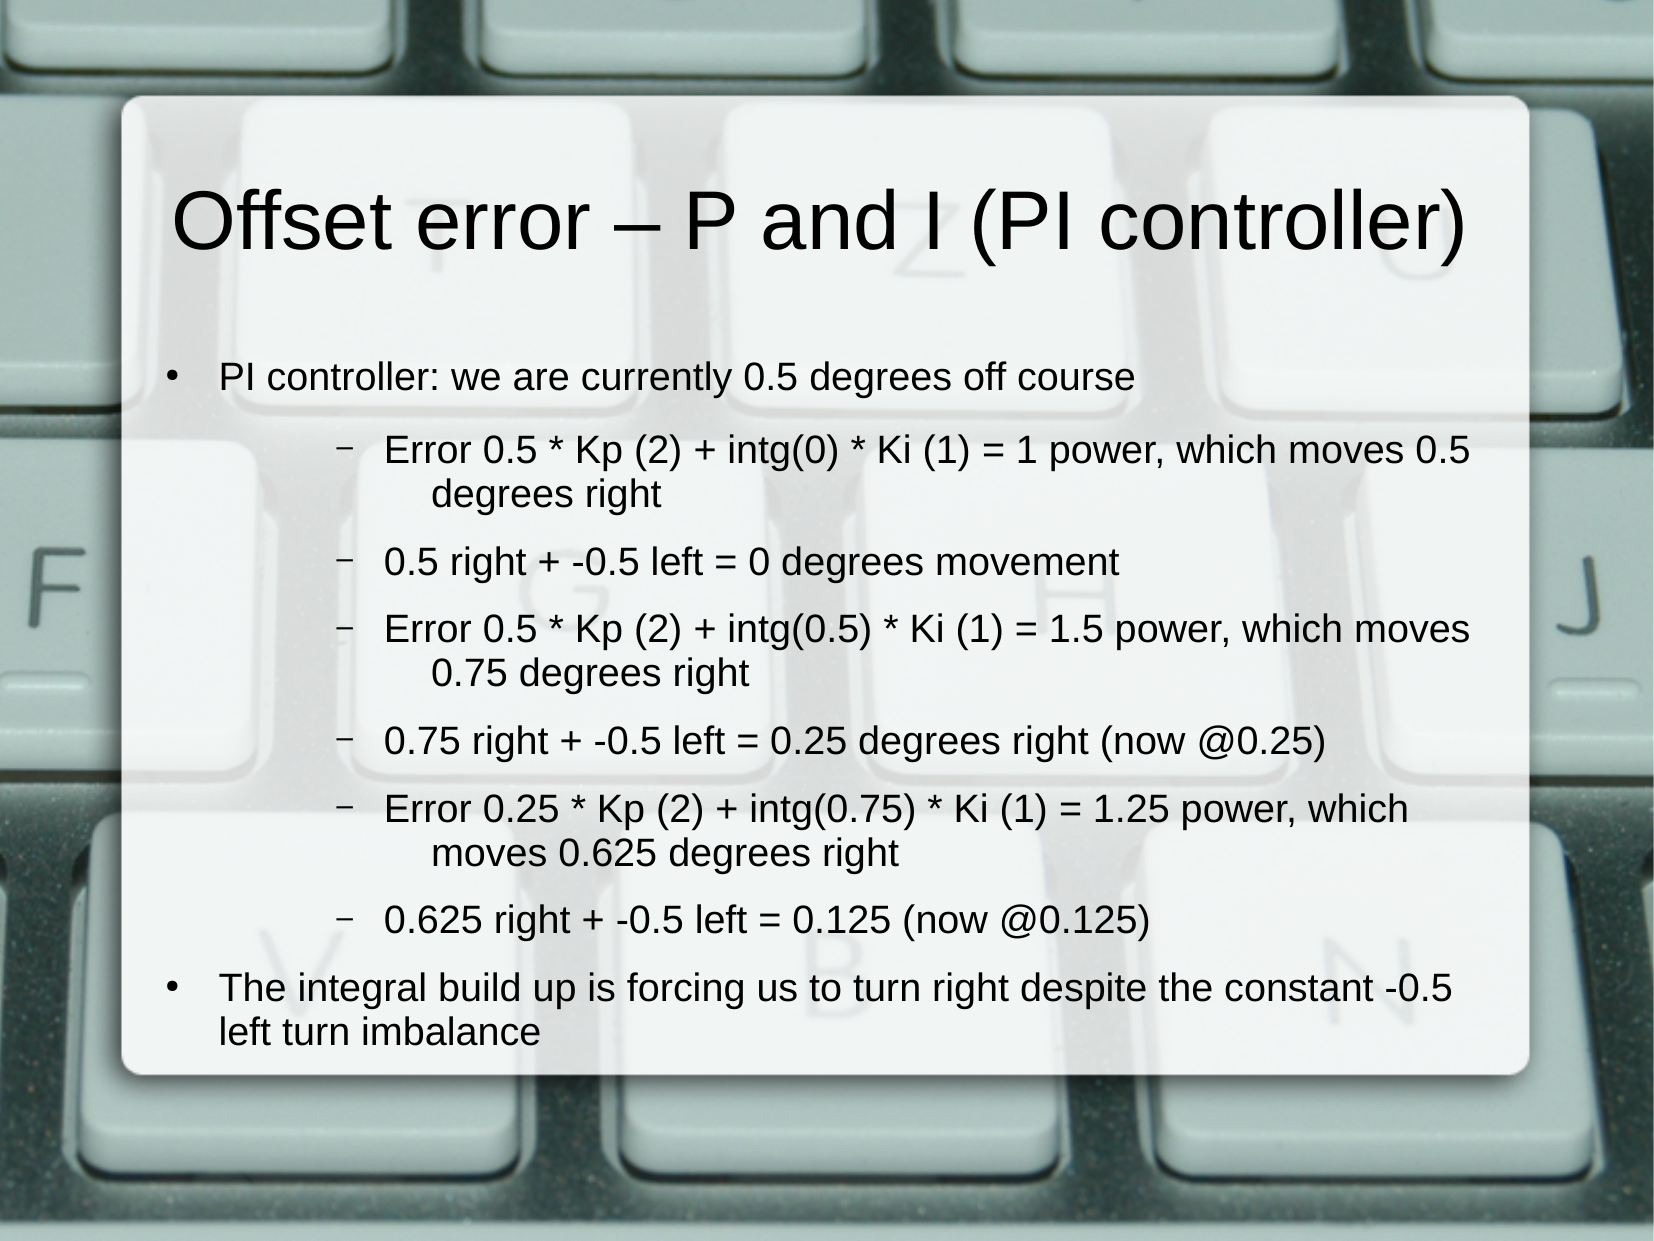

# Offset error – P and I (PI controller)
PI controller: we are currently 0.5 degrees off course
Error 0.5 * Kp (2) + intg(0) * Ki (1) = 1 power, which moves 0.5 degrees right
0.5 right + -0.5 left = 0 degrees movement
Error 0.5 * Kp (2) + intg(0.5) * Ki (1) = 1.5 power, which moves 0.75 degrees right
0.75 right + -0.5 left = 0.25 degrees right (now @0.25)
Error 0.25 * Kp (2) + intg(0.75) * Ki (1) = 1.25 power, which moves 0.625 degrees right
0.625 right + -0.5 left = 0.125 (now @0.125)
The integral build up is forcing us to turn right despite the constant -0.5 left turn imbalance